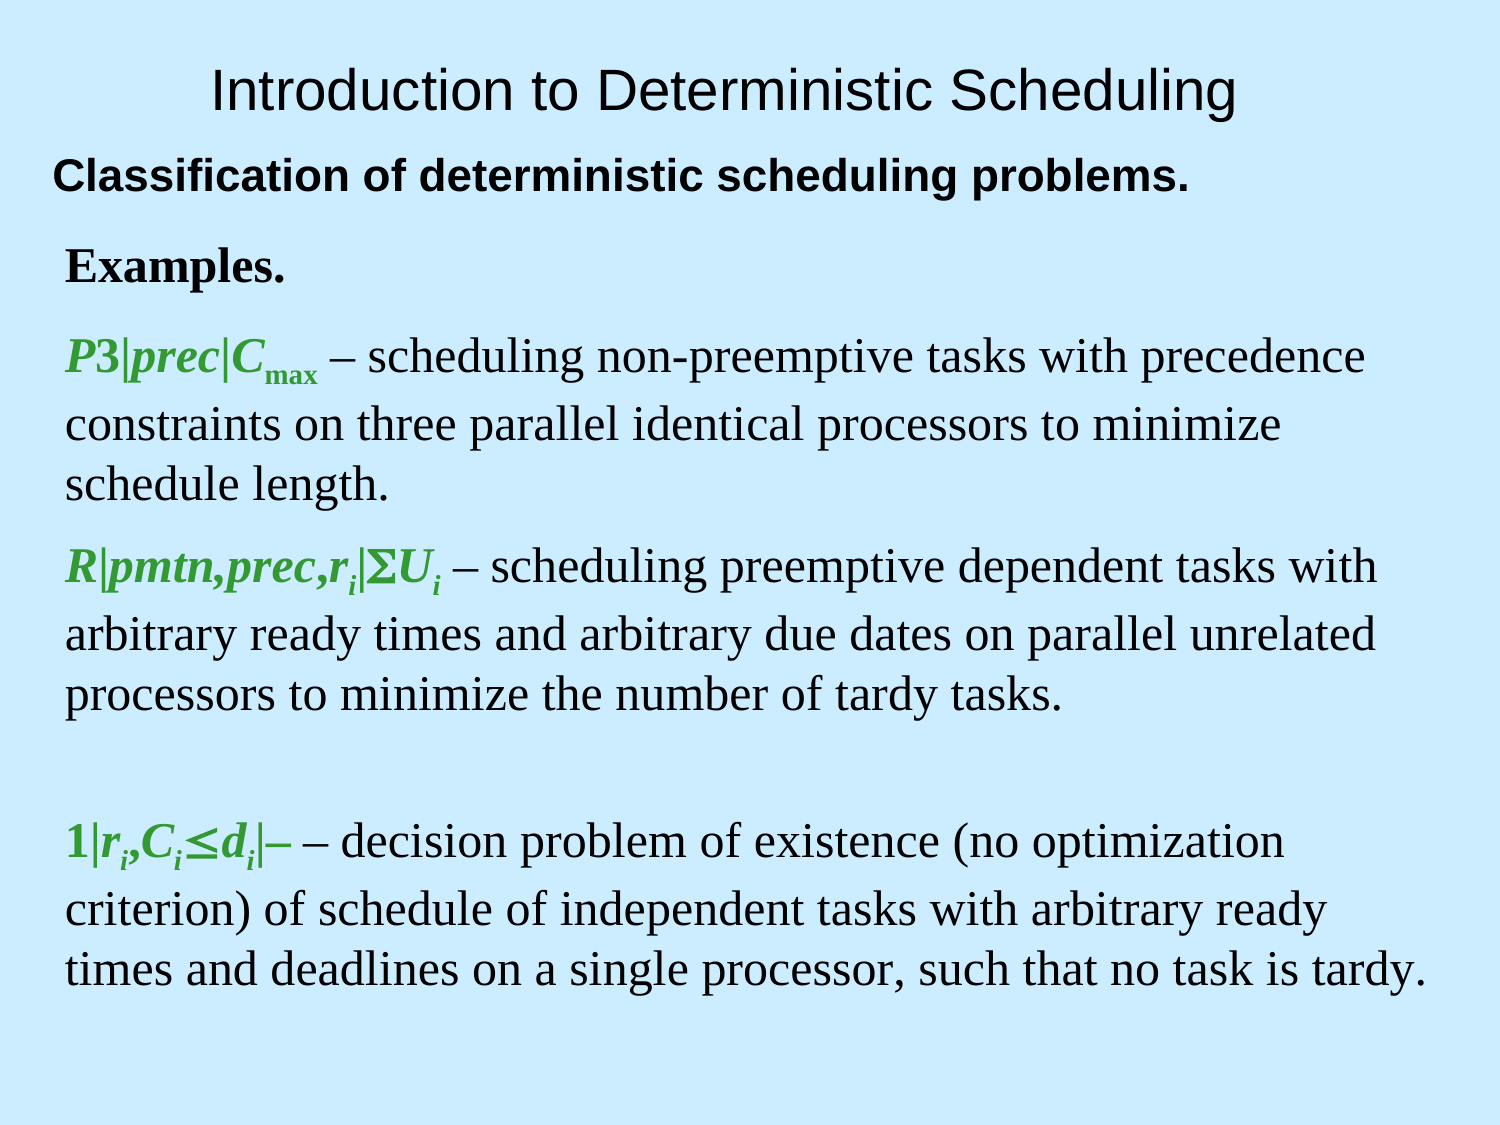

# Introduction to Deterministic Scheduling
Classification of deterministic scheduling problems.
Examples.
P3|prec|Cmax – scheduling non-preemptive tasks with precedence constraints on three parallel identical processors to minimize schedule length.
R|pmtn,prec,ri|Ui – scheduling preemptive dependent tasks with arbitrary ready times and arbitrary due dates on parallel unrelated processors to minimize the number of tardy tasks.
1|ri,Cidi|– – decision problem of existence (no optimization criterion) of schedule of independent tasks with arbitrary ready times and deadlines on a single processor, such that no task is tardy.